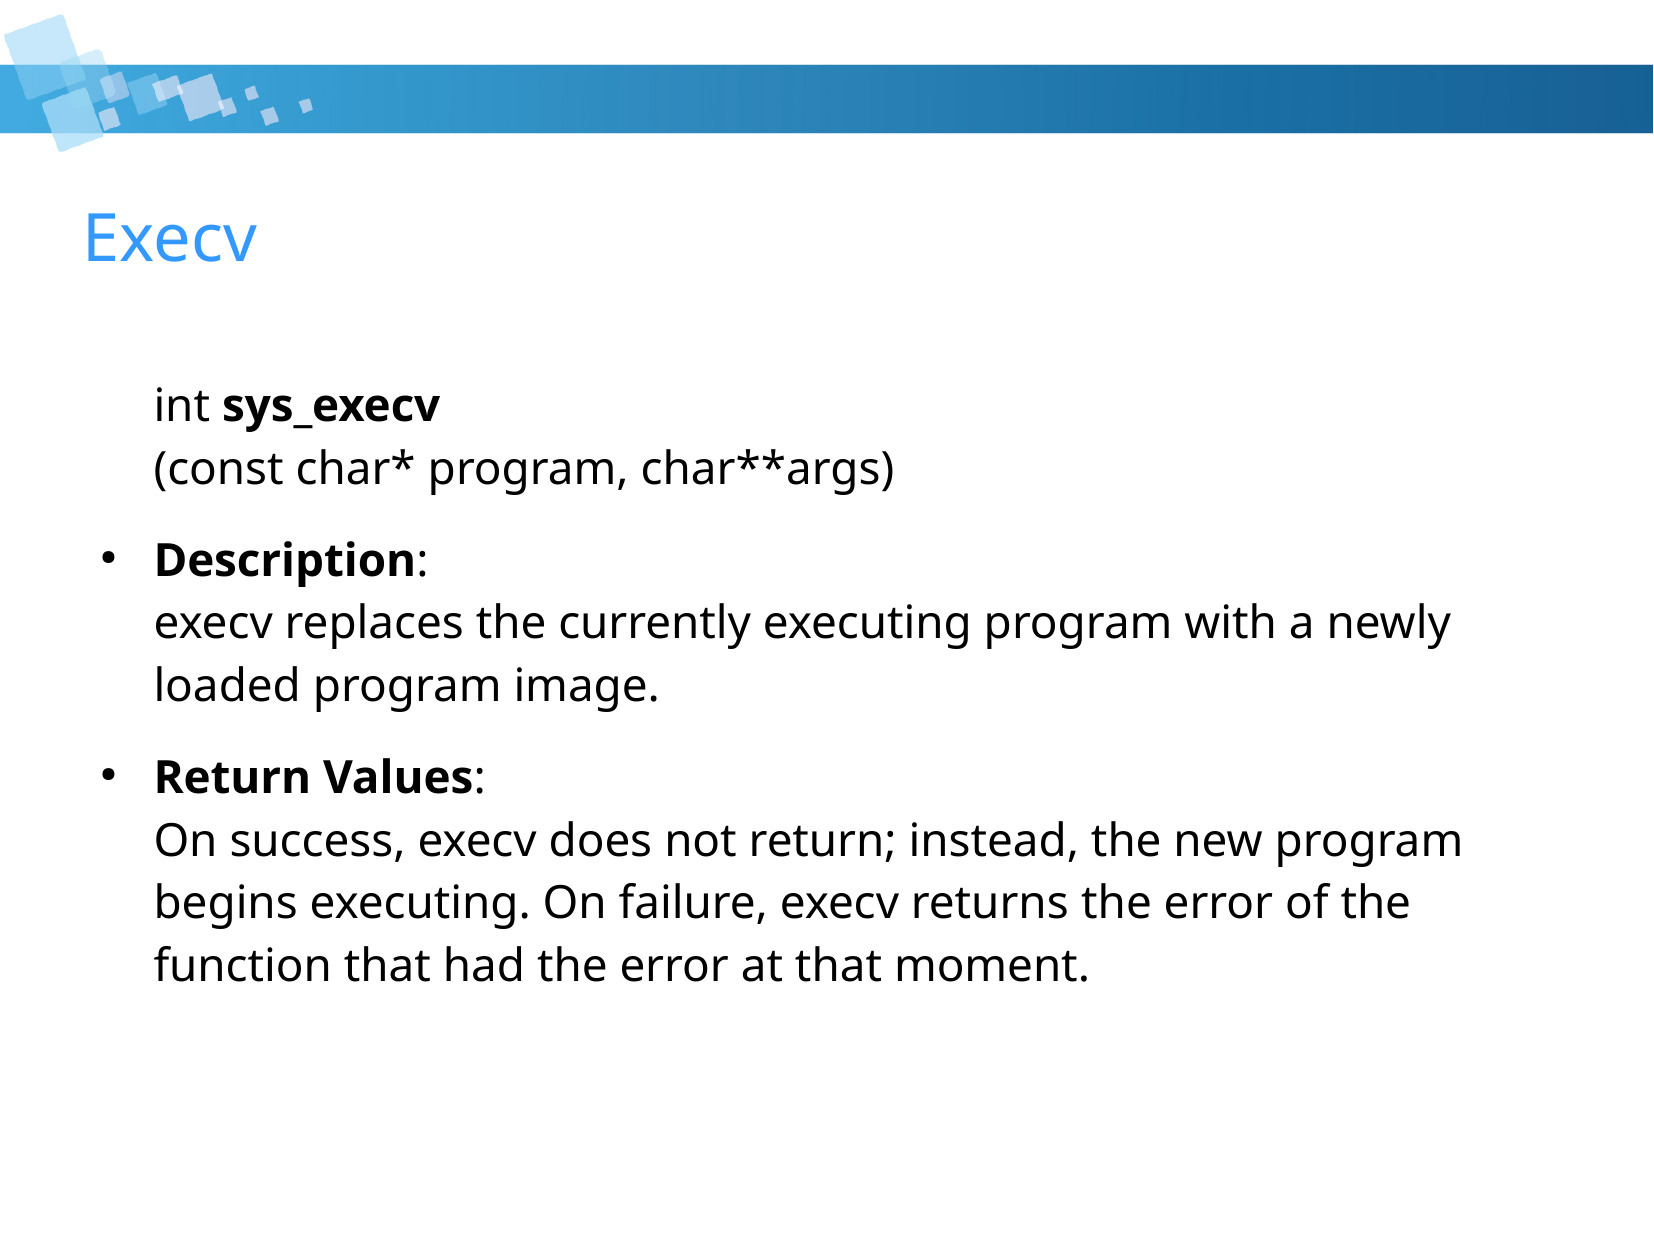

# Execv
int sys_execv
(const char* program, char**args)
Description:
execv replaces the currently executing program with a newly loaded program image.
Return Values:
On success, execv does not return; instead, the new program begins executing. On failure, execv returns the error of the function that had the error at that moment.